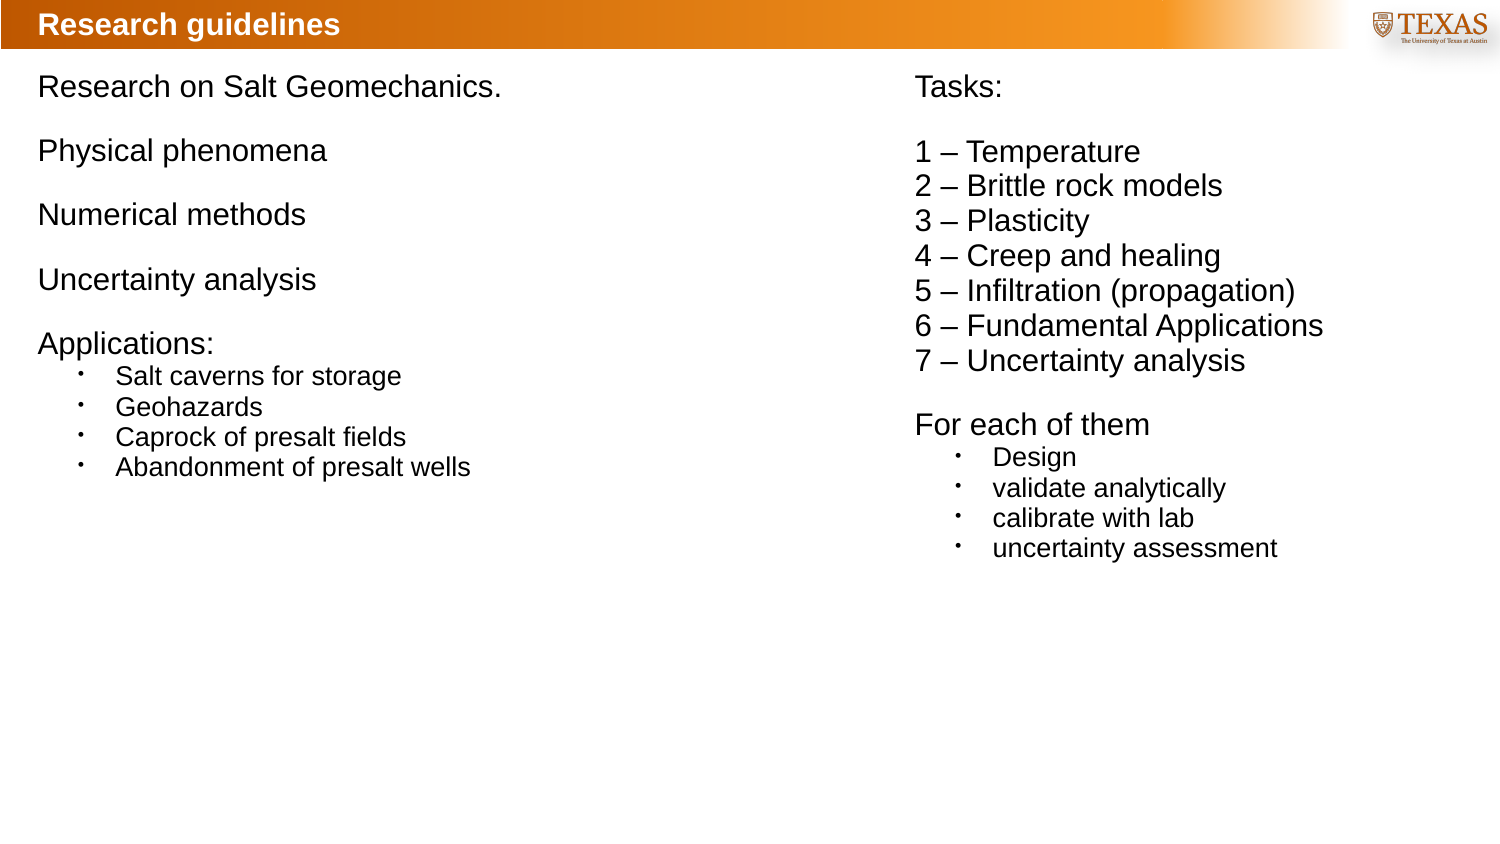

# Research guidelines
Research on Salt Geomechanics.
Physical phenomena
Numerical methods
Uncertainty analysis
Applications:
Salt caverns for storage
Geohazards
Caprock of presalt fields
Abandonment of presalt wells
Tasks:
1 – Temperature
2 – Brittle rock models
3 – Plasticity
4 – Creep and healing
5 – Infiltration (propagation)
6 – Fundamental Applications
7 – Uncertainty analysis
For each of them
Design
validate analytically
calibrate with lab
uncertainty assessment